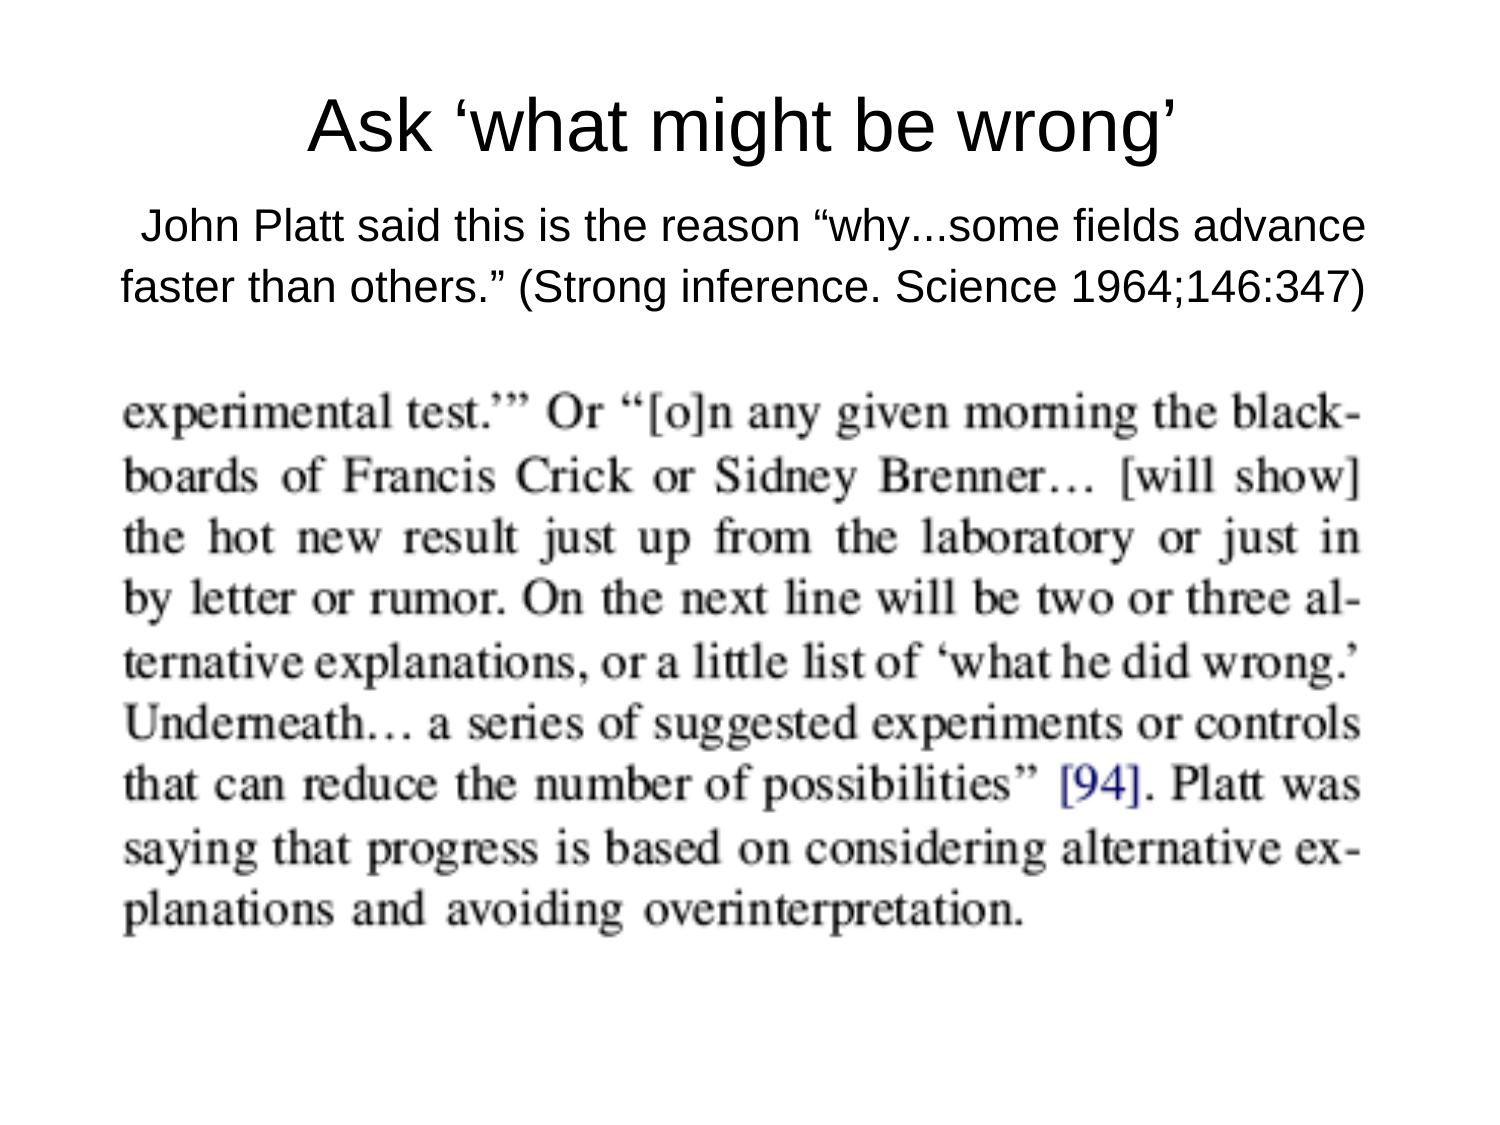

# Ask ‘what might be wrong’ John Platt said this is the reason “why...some fields advance faster than others.” (Strong inference. Science 1964;146:347)